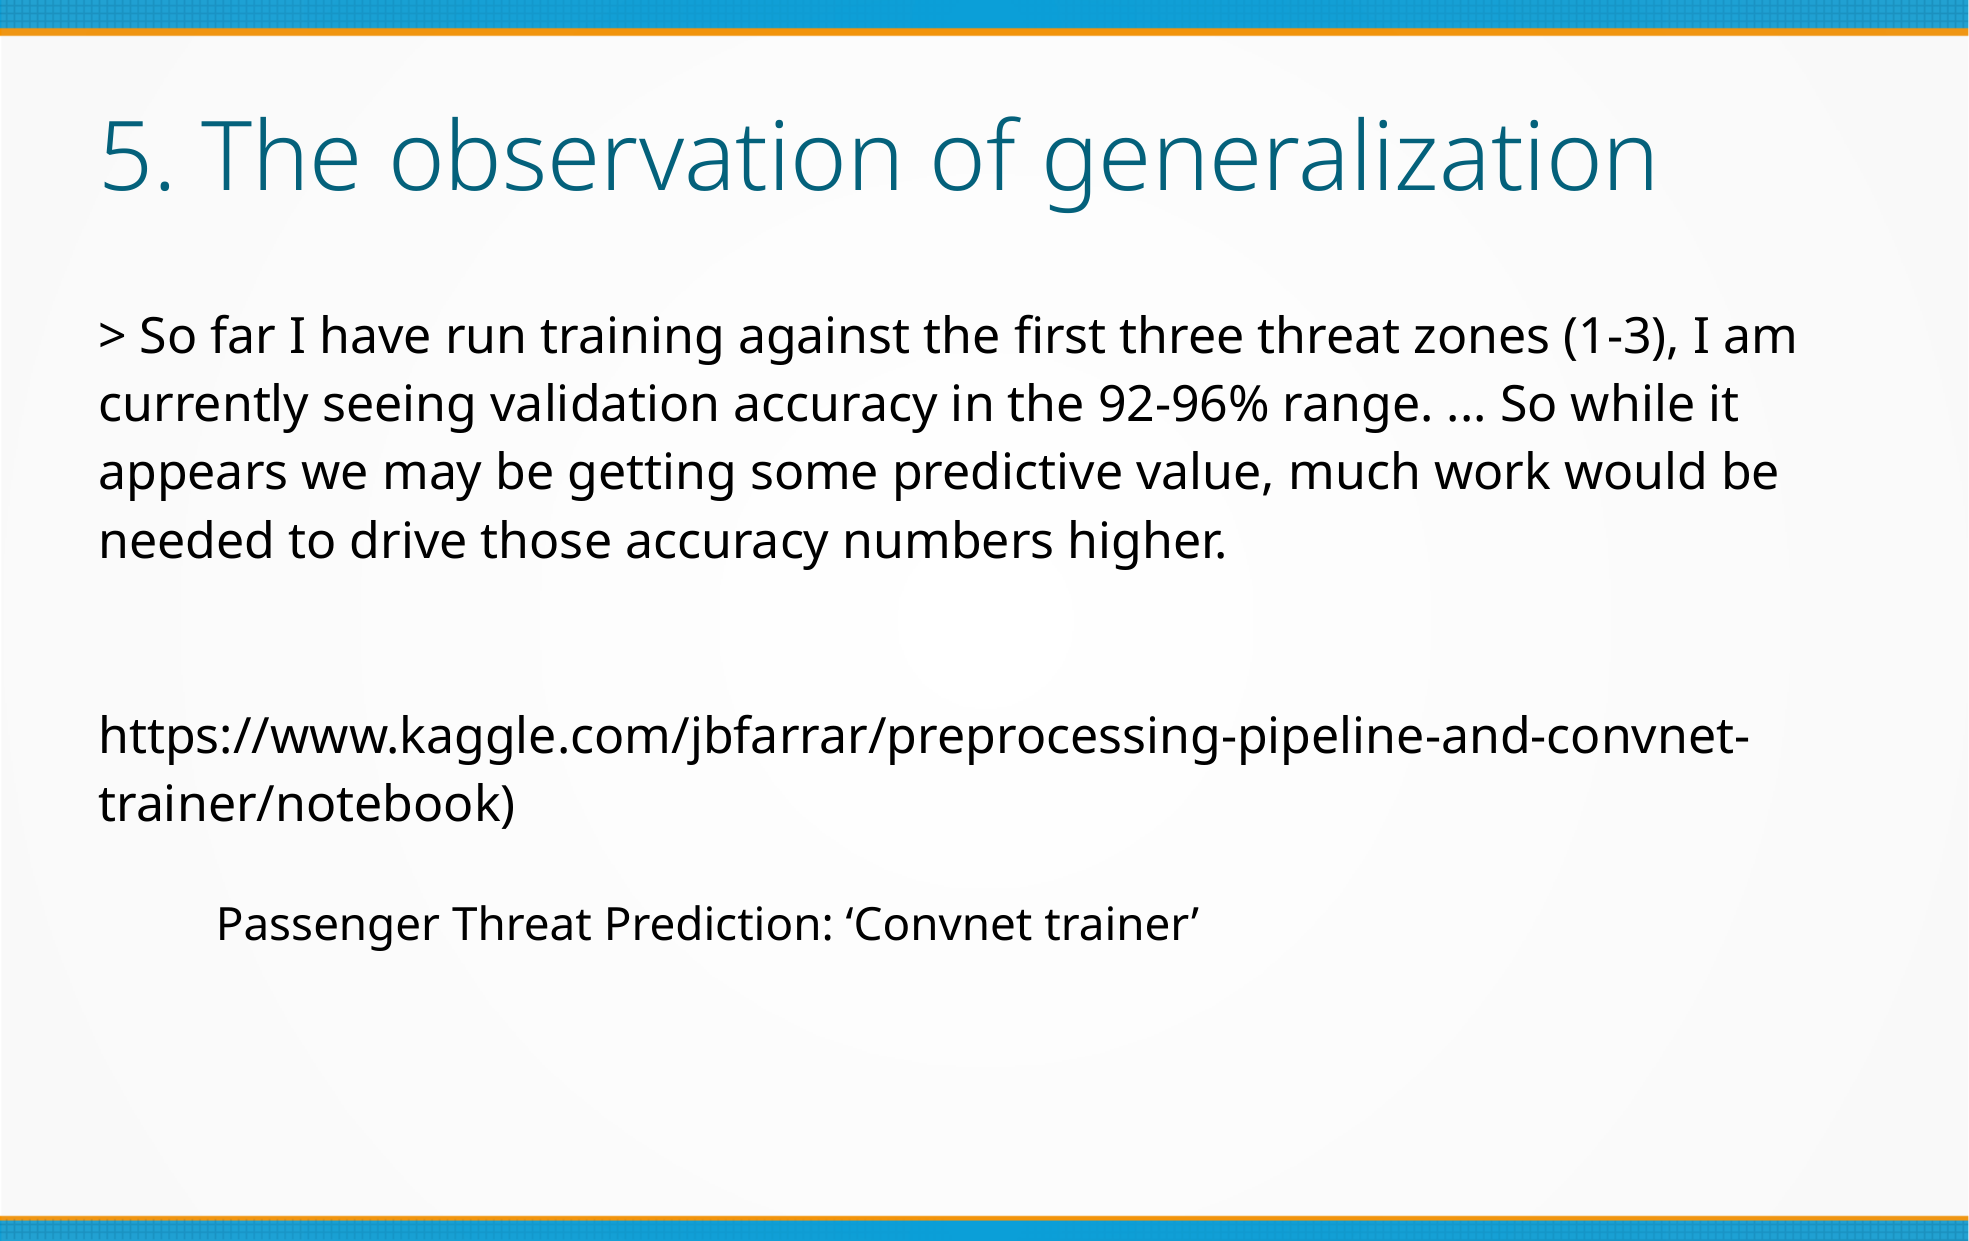

# 5. The observation of generalization
> So far I have run training against the first three threat zones (1-3), I am currently seeing validation accuracy in the 92-96% range. ... So while it appears we may be getting some predictive value, much work would be needed to drive those accuracy numbers higher.
https://www.kaggle.com/jbfarrar/preprocessing-pipeline-and-convnet-trainer/notebook)
Passenger Threat Prediction: ‘Convnet trainer’